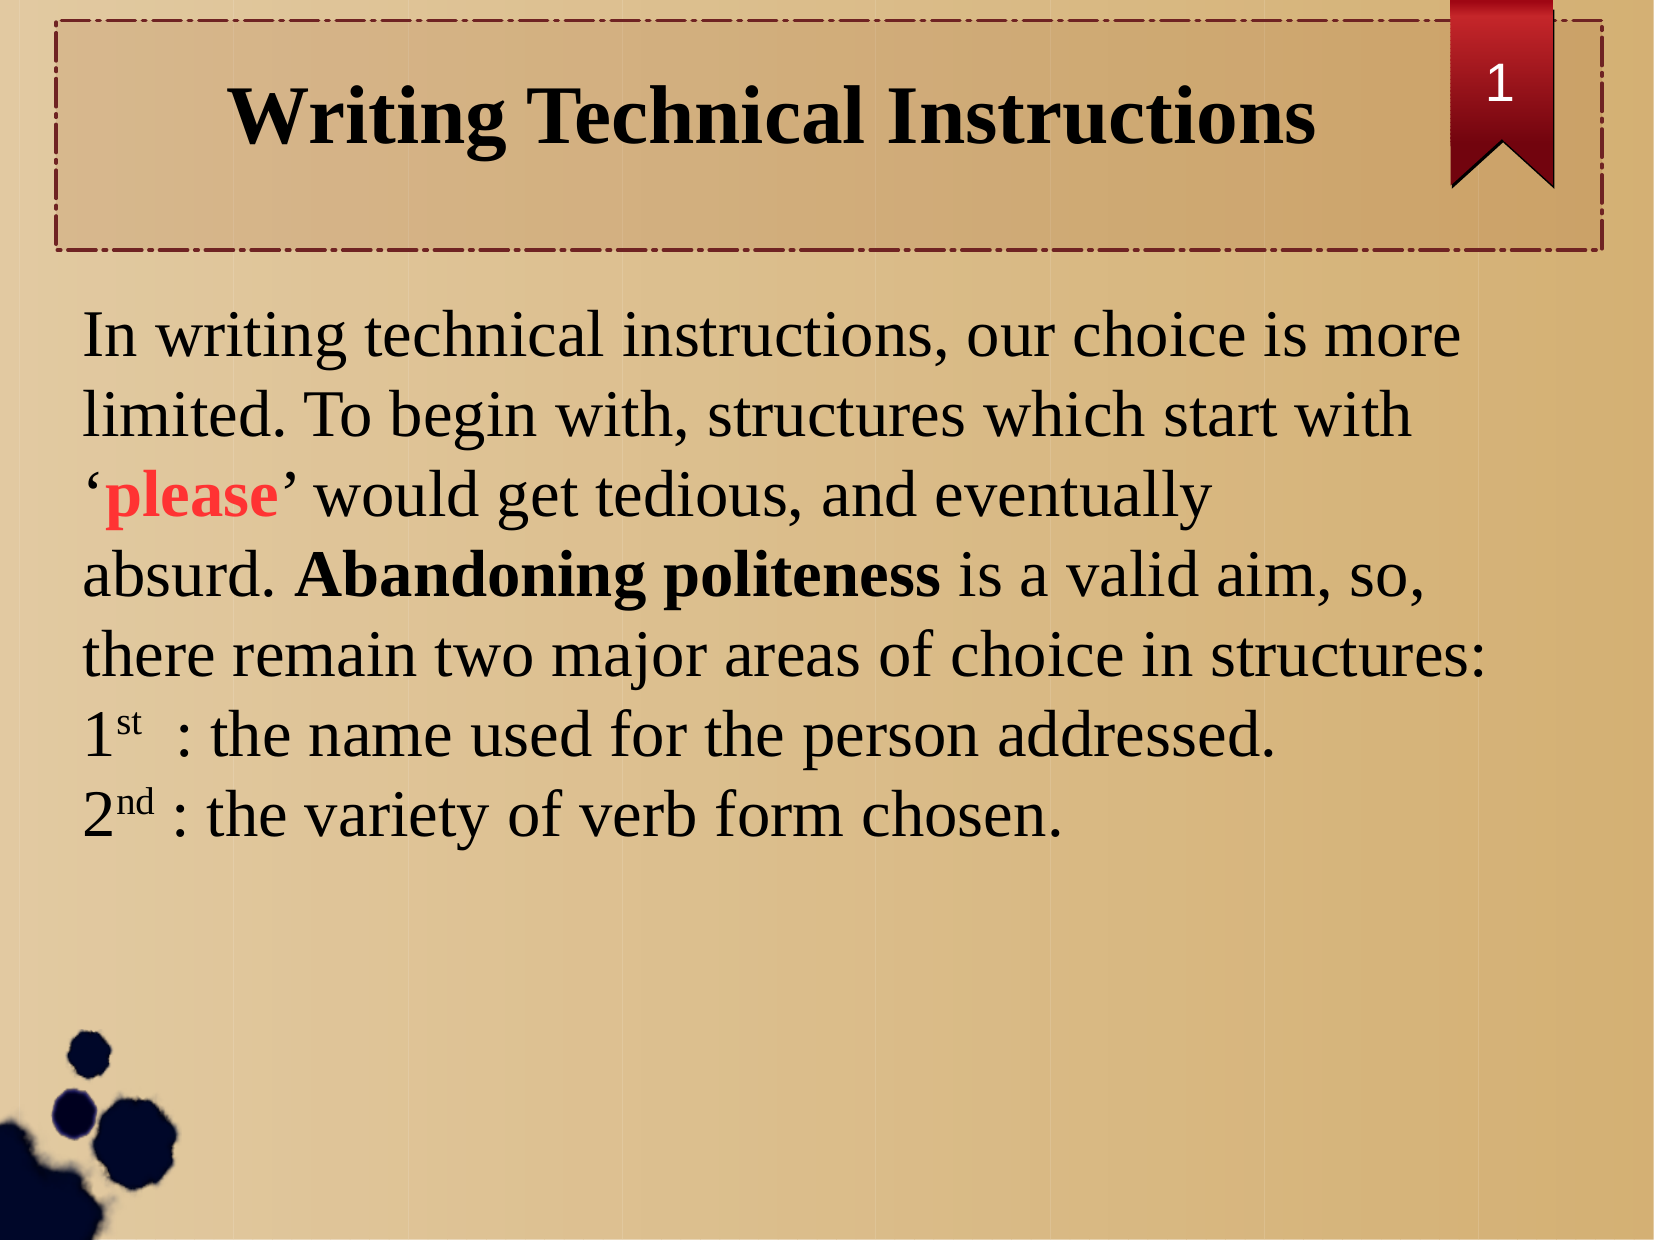

1
Writing Technical Instructions
In writing technical instructions, our choice is more limited. To begin with, structures which start with ‘please’ would get tedious, and eventually
absurd. Abandoning politeness is a valid aim, so, there remain two major areas of choice in structures:
1st : the name used for the person addressed.
2nd : the variety of verb form chosen.